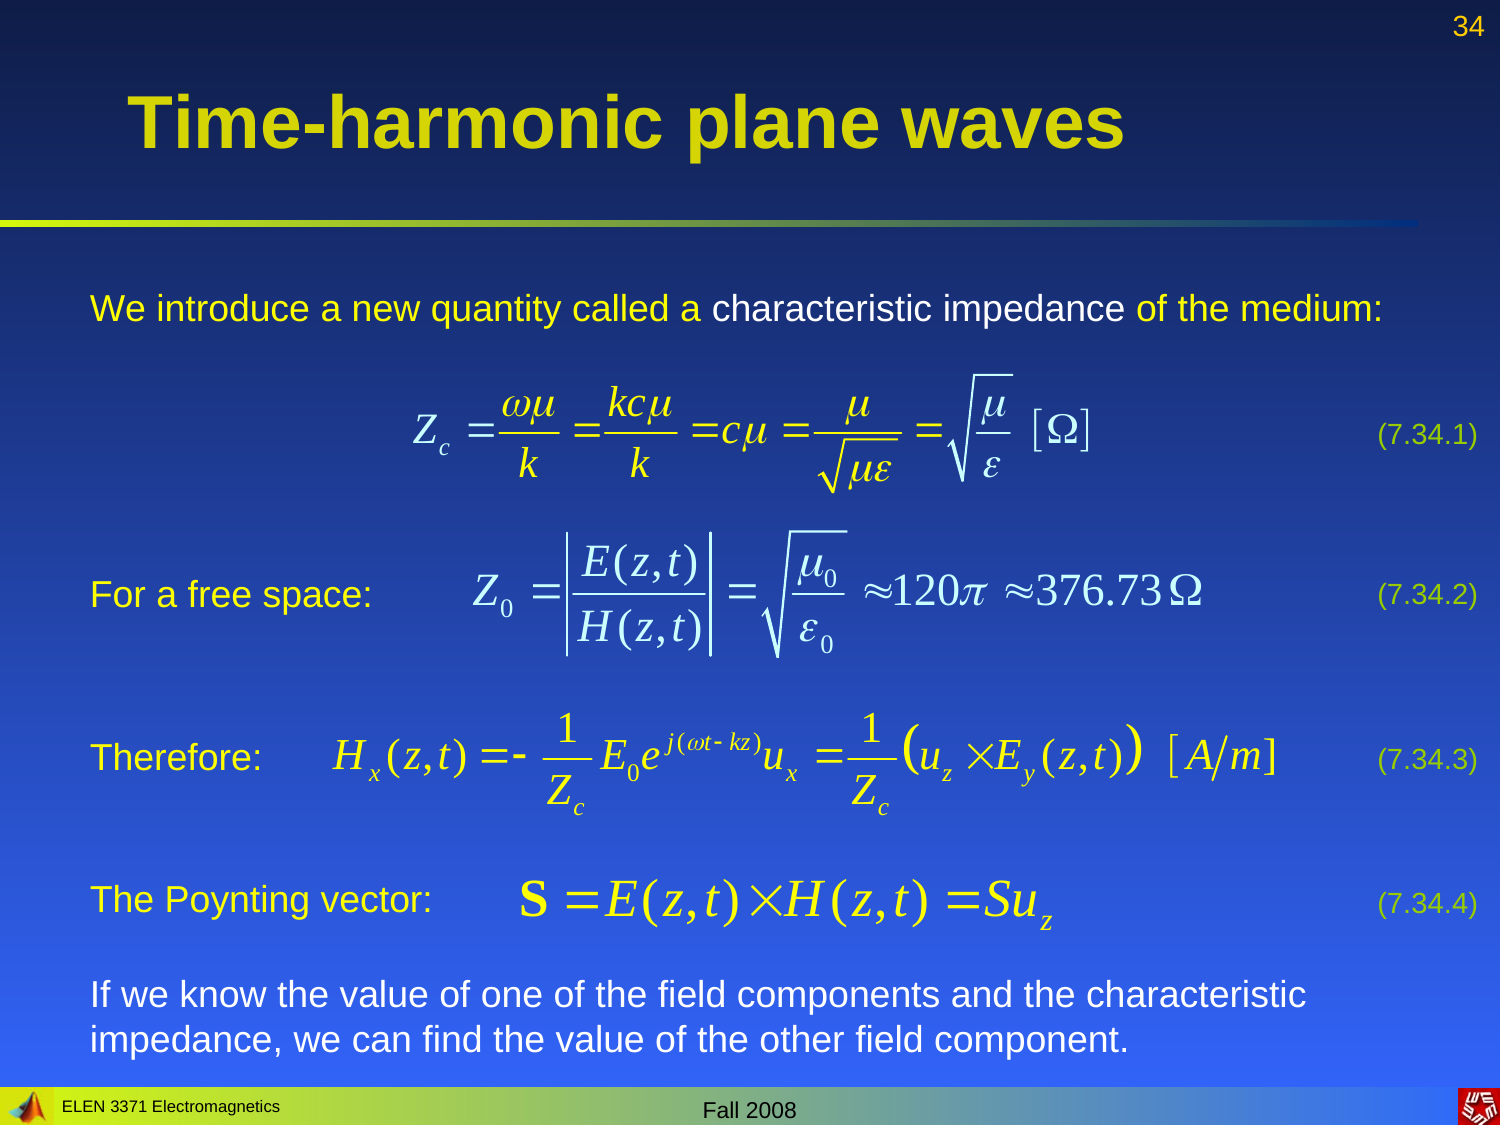

# Time-harmonic plane waves
We introduce a new quantity called a characteristic impedance of the medium:
(7.34.1)
For a free space:
(7.34.2)
Therefore:
(7.34.3)
The Poynting vector:
(7.34.4)
If we know the value of one of the field components and the characteristic impedance, we can find the value of the other field component.